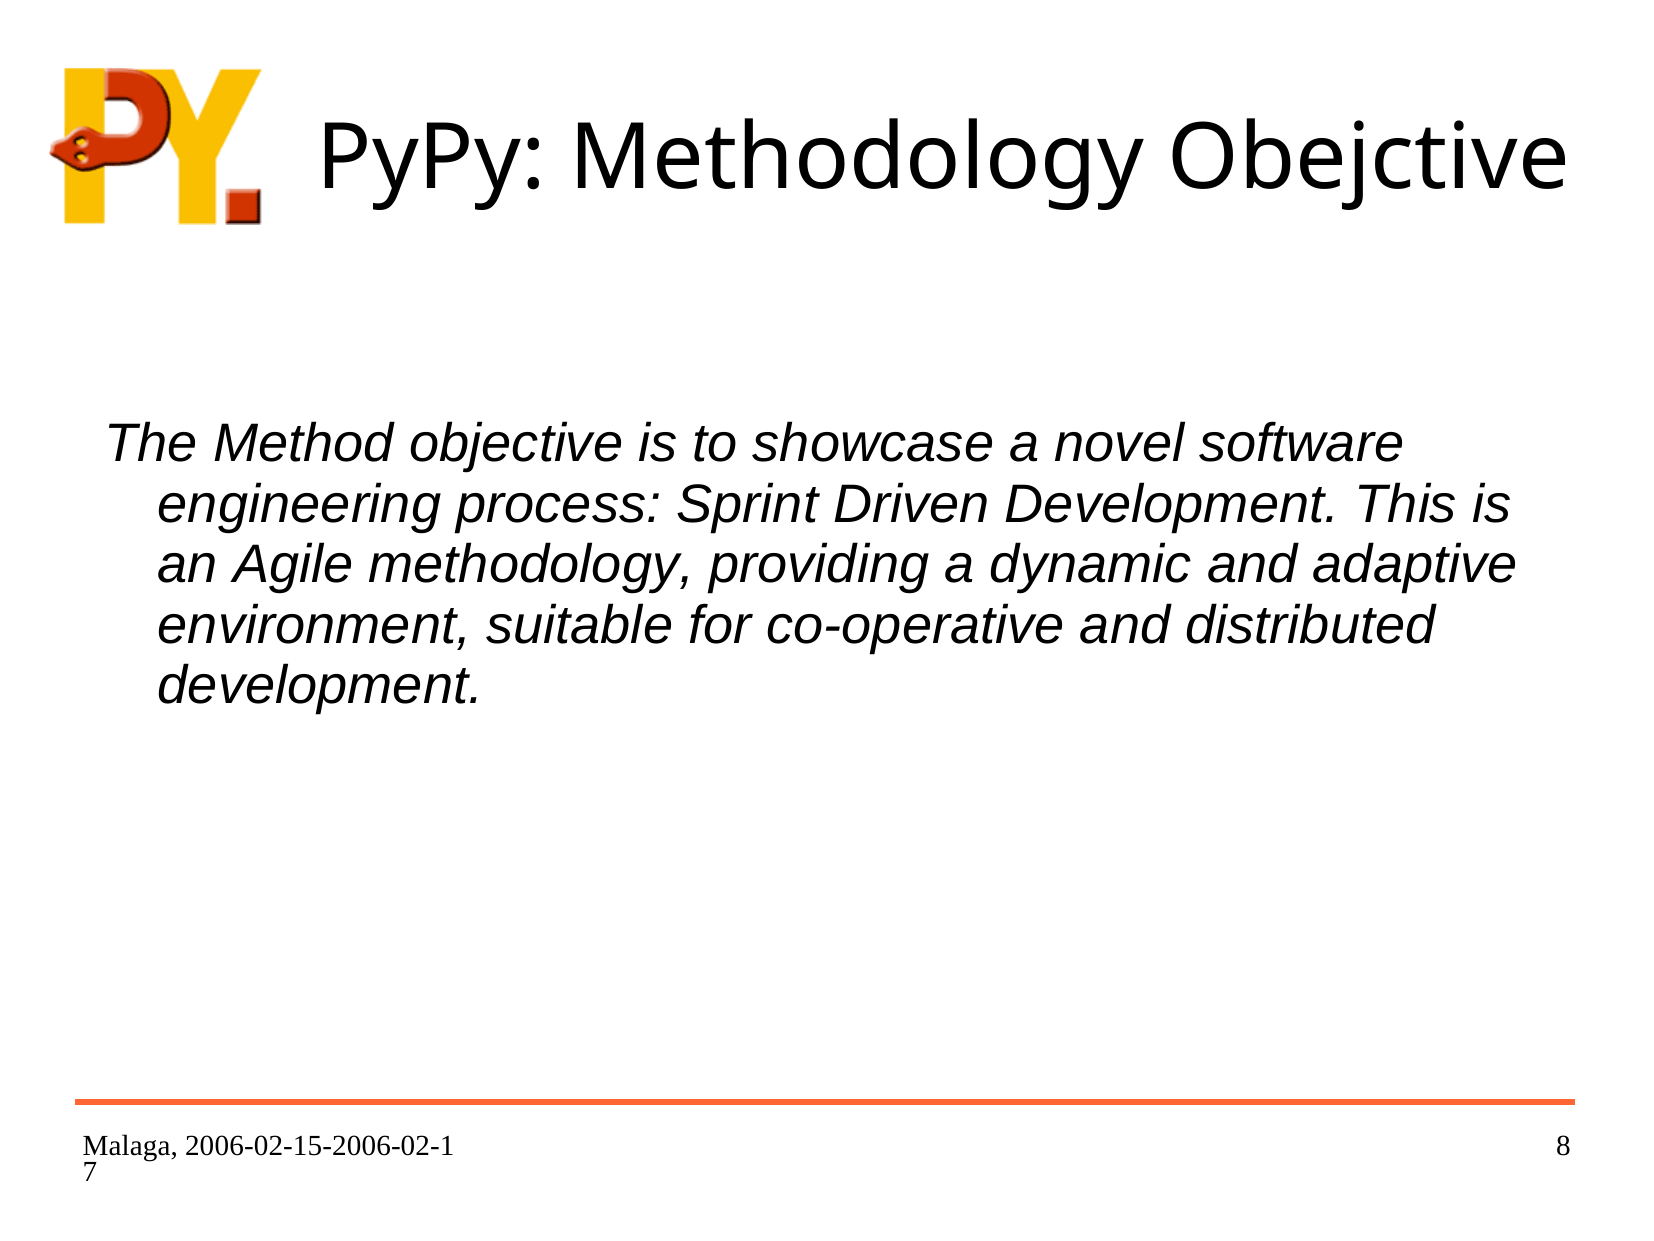

# PyPy: Methodology Obejctive
The Method objective is to showcase a novel software engineering process: Sprint Driven Development. This is an Agile methodology, providing a dynamic and adaptive environment, suitable for co-operative and distributed development.
Malaga, 2006-02-15-2006-02-17
8